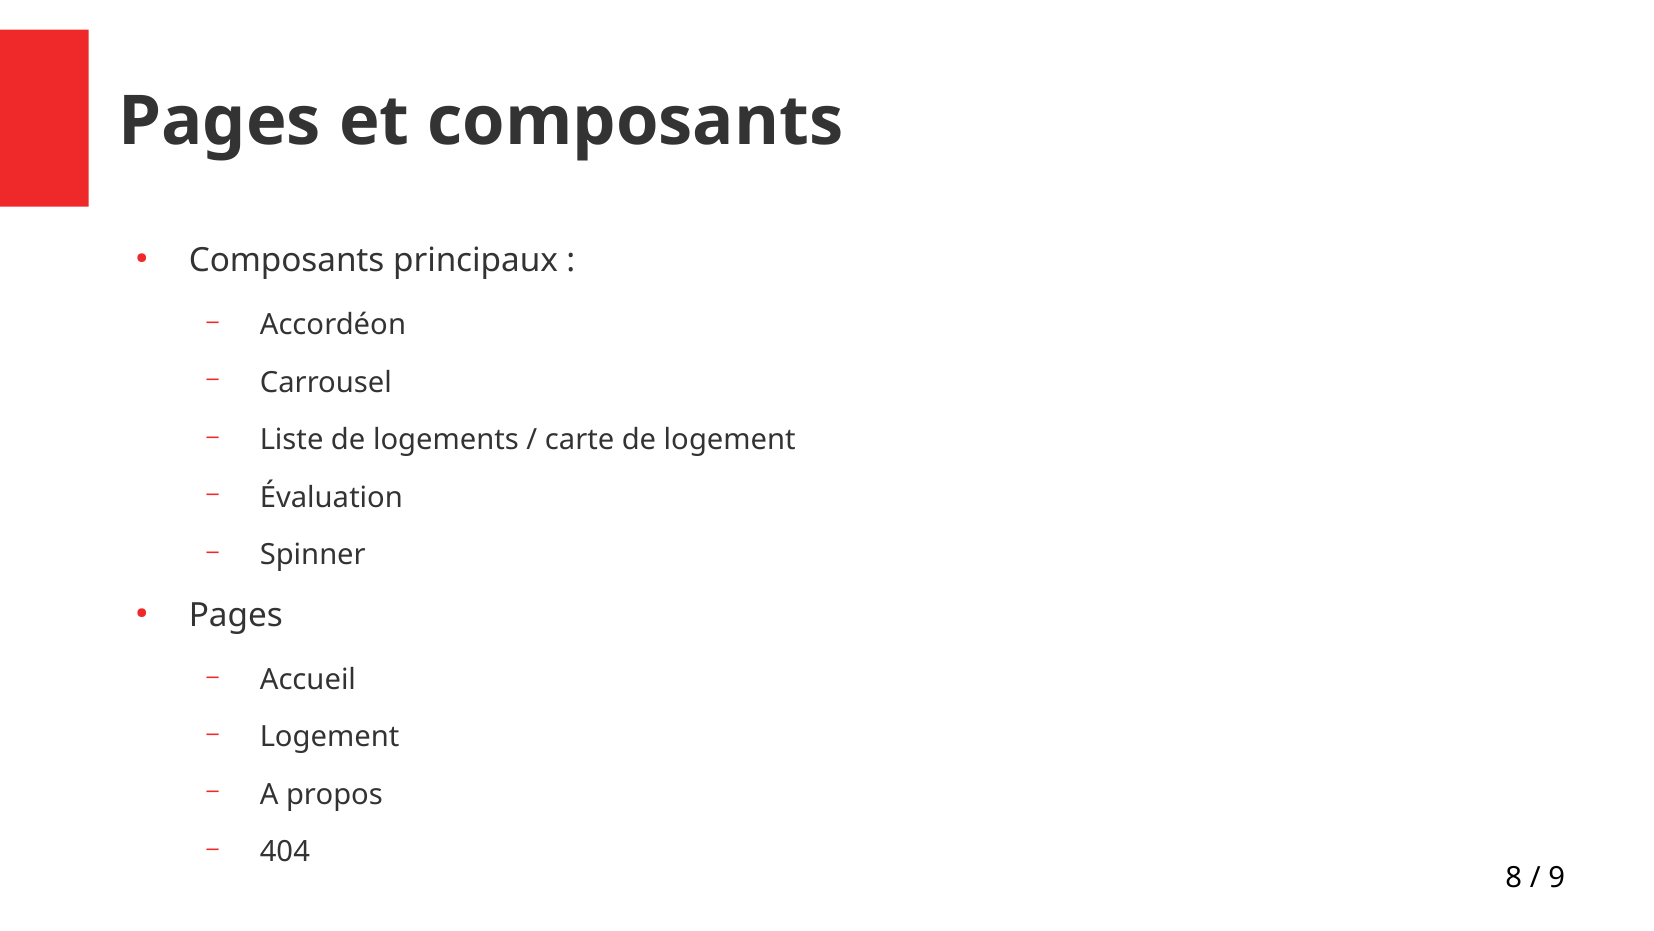

# Pages et composants
Composants principaux :
Accordéon
Carrousel
Liste de logements / carte de logement
Évaluation
Spinner
Pages
Accueil
Logement
A propos
404
8